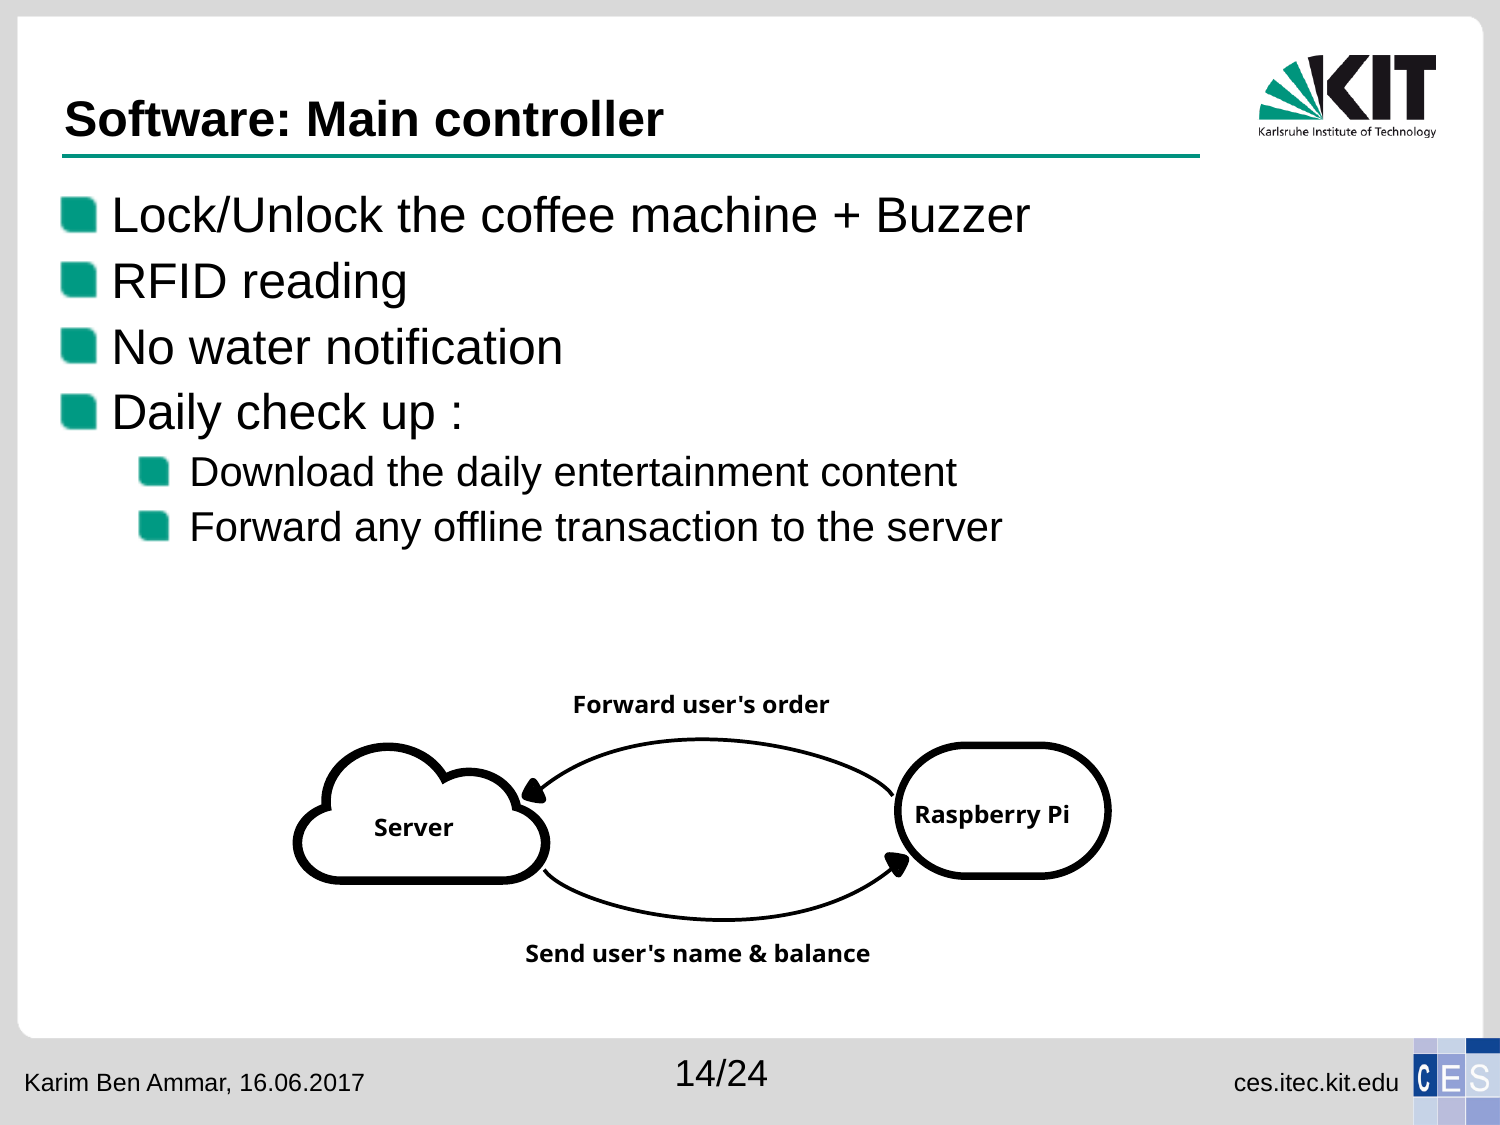

# Software: Main controller
Lock/Unlock the coffee machine + Buzzer
RFID reading
No water notification
Daily check up :
Download the daily entertainment content
Forward any offline transaction to the server
14/24